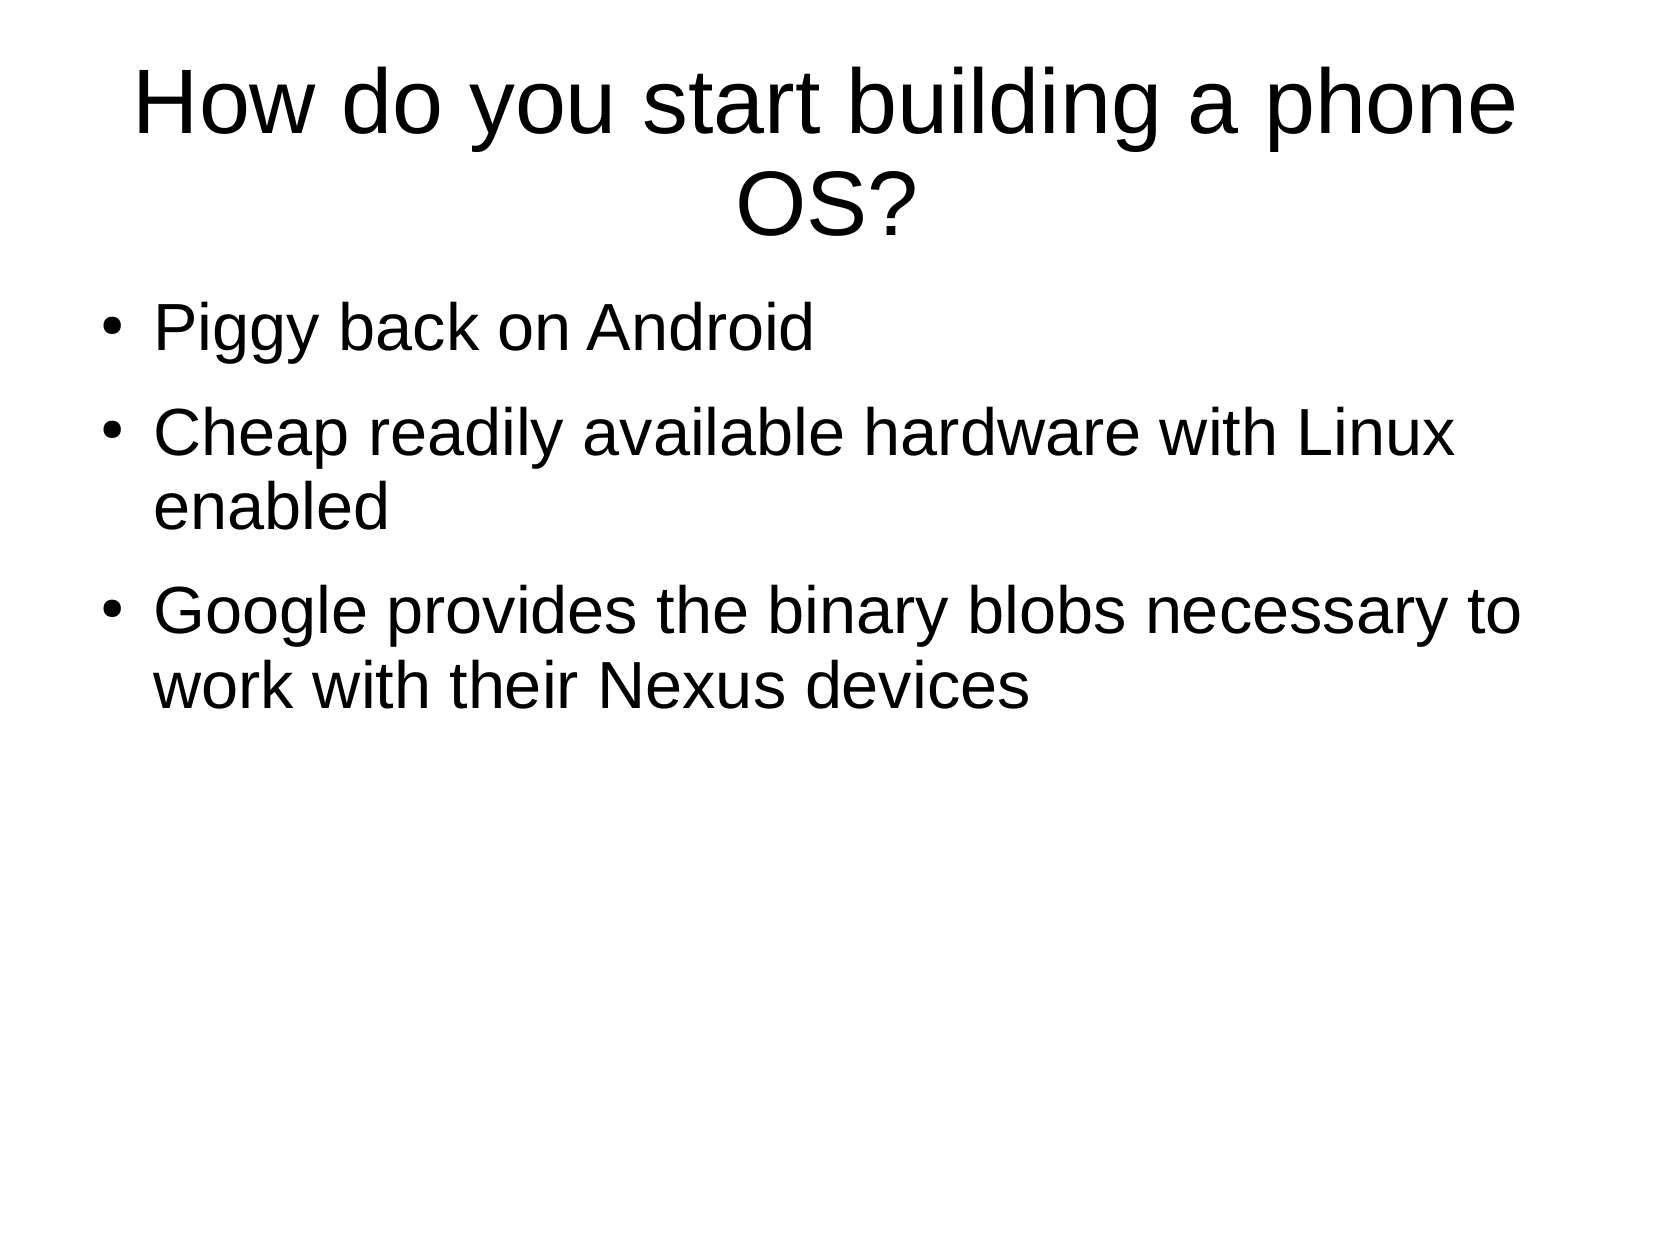

# How do you start building a phone OS?
Piggy back on Android
Cheap readily available hardware with Linux enabled
Google provides the binary blobs necessary to work with their Nexus devices